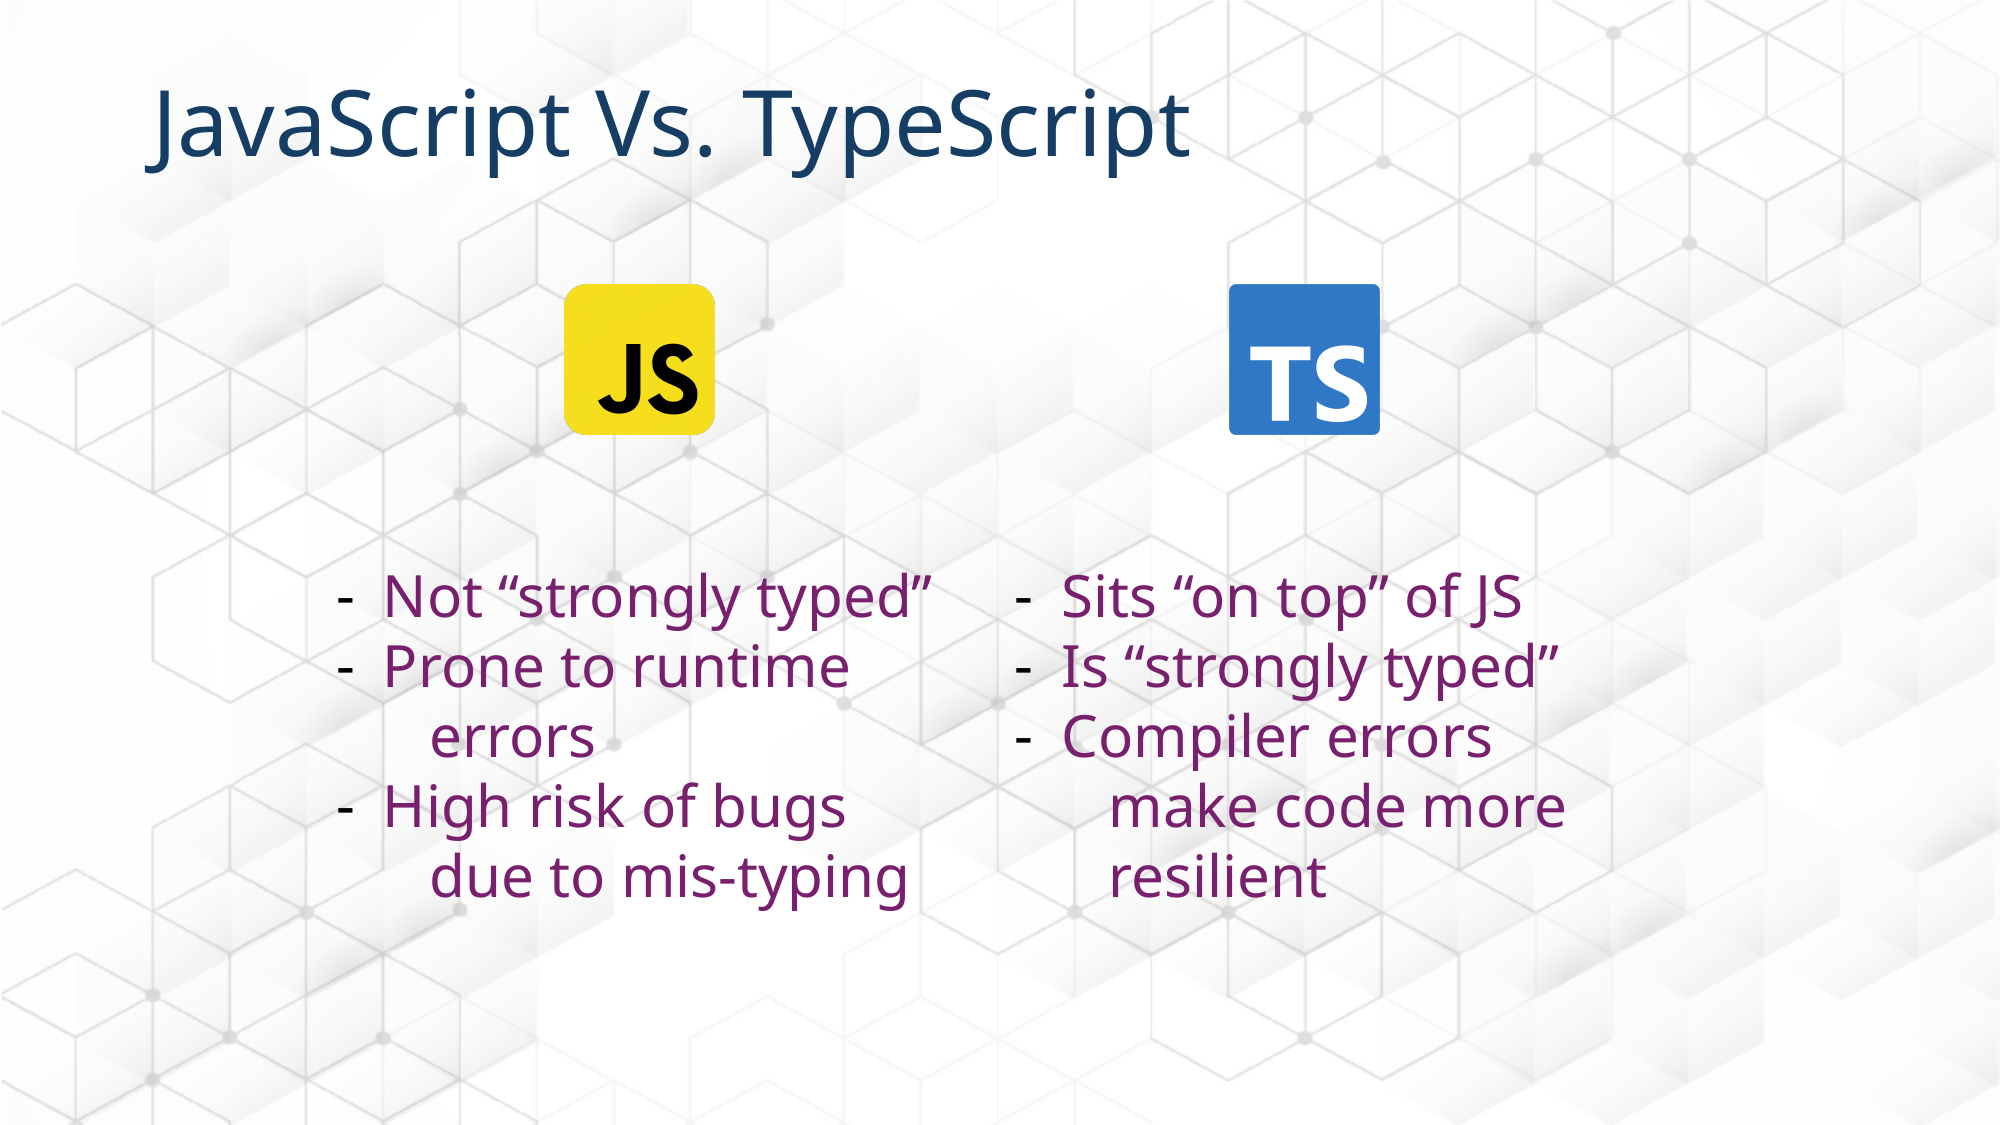

# JavaScript Vs. TypeScript
Not “strongly typed”
Prone to runtime errors
High risk of bugs due to mis-typing
Sits “on top” of JS
Is “strongly typed”
Compiler errors make code more resilient